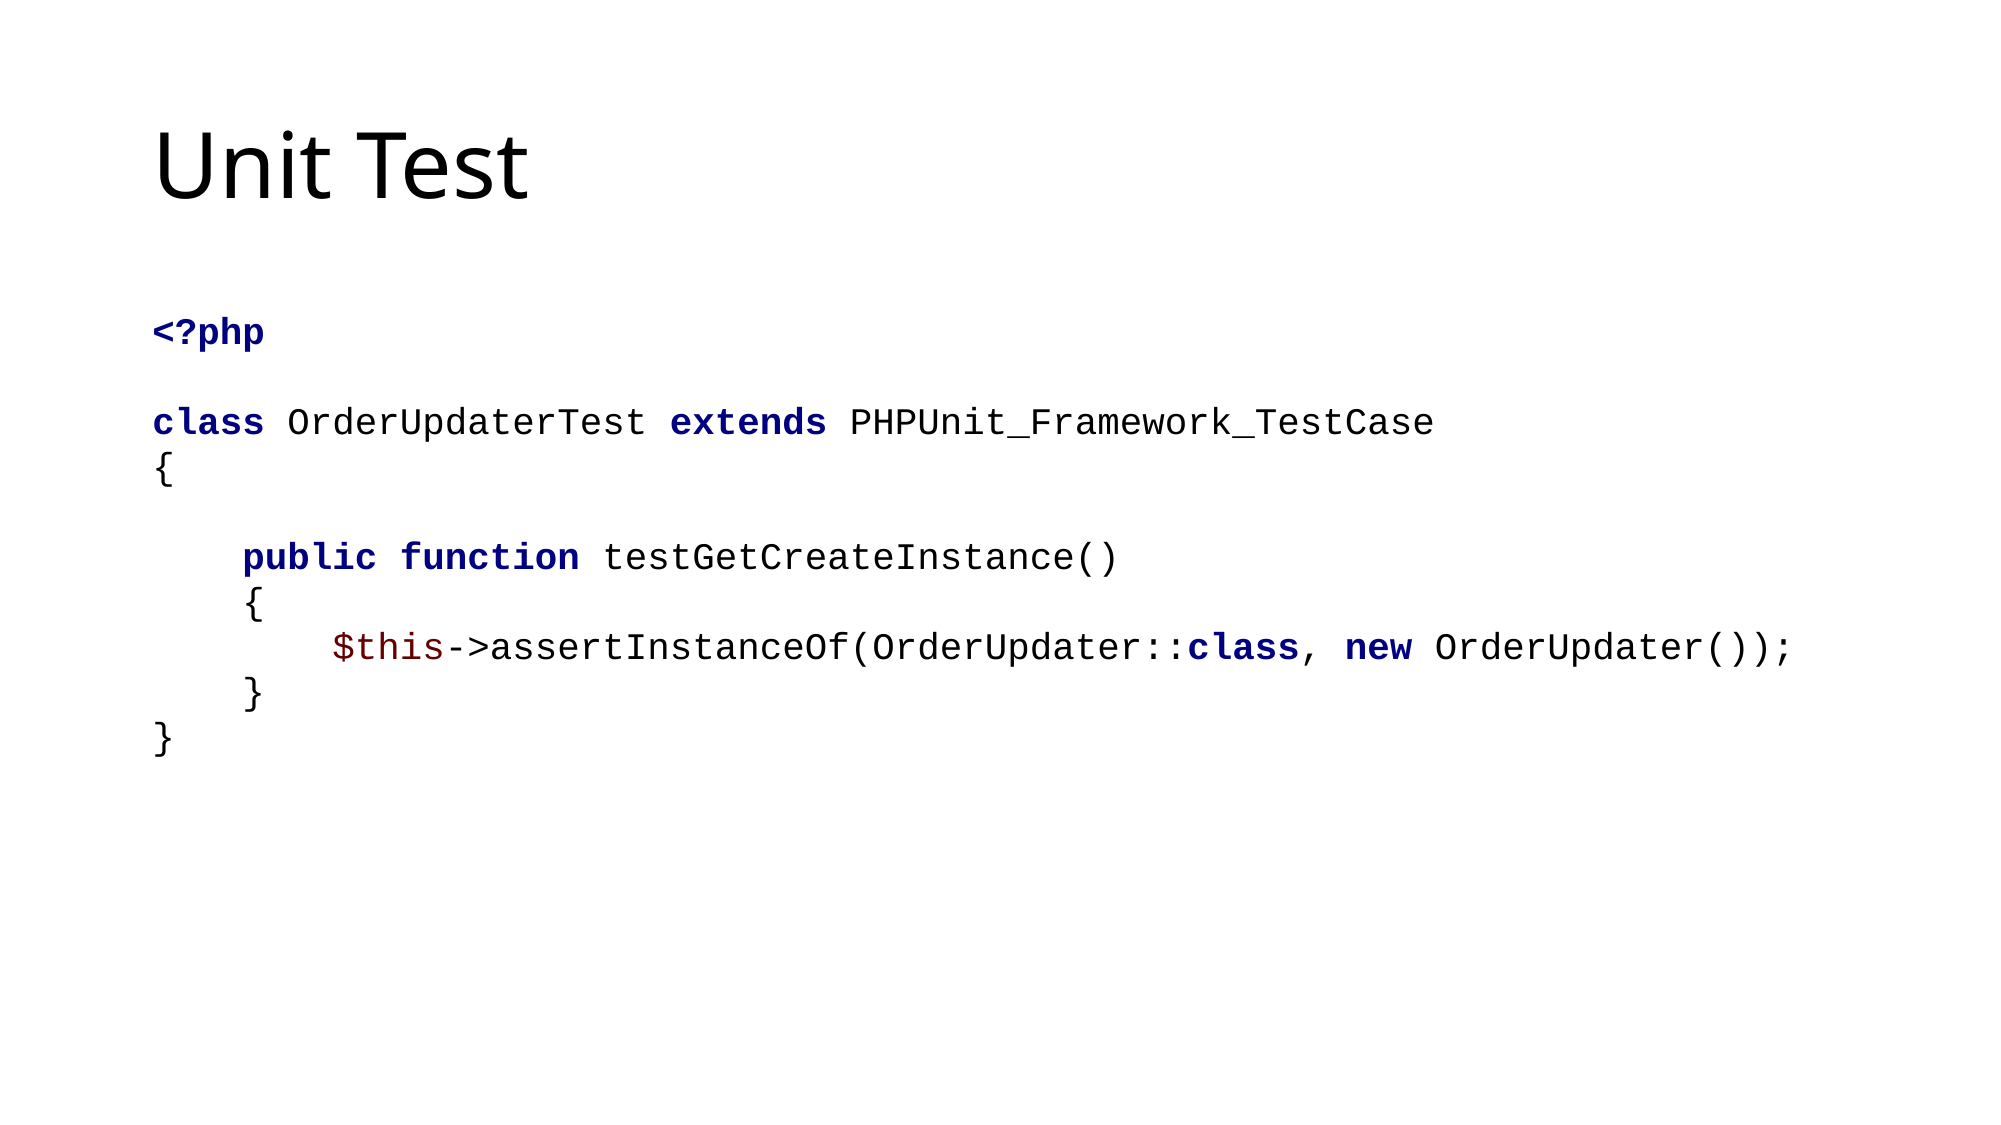

# Unit Test
<?php
class OrderUpdaterTest extends PHPUnit_Framework_TestCase
{
 public function testGetCreateInstance()
 {
 $this->assertInstanceOf(OrderUpdater::class, new OrderUpdater());
 }
}